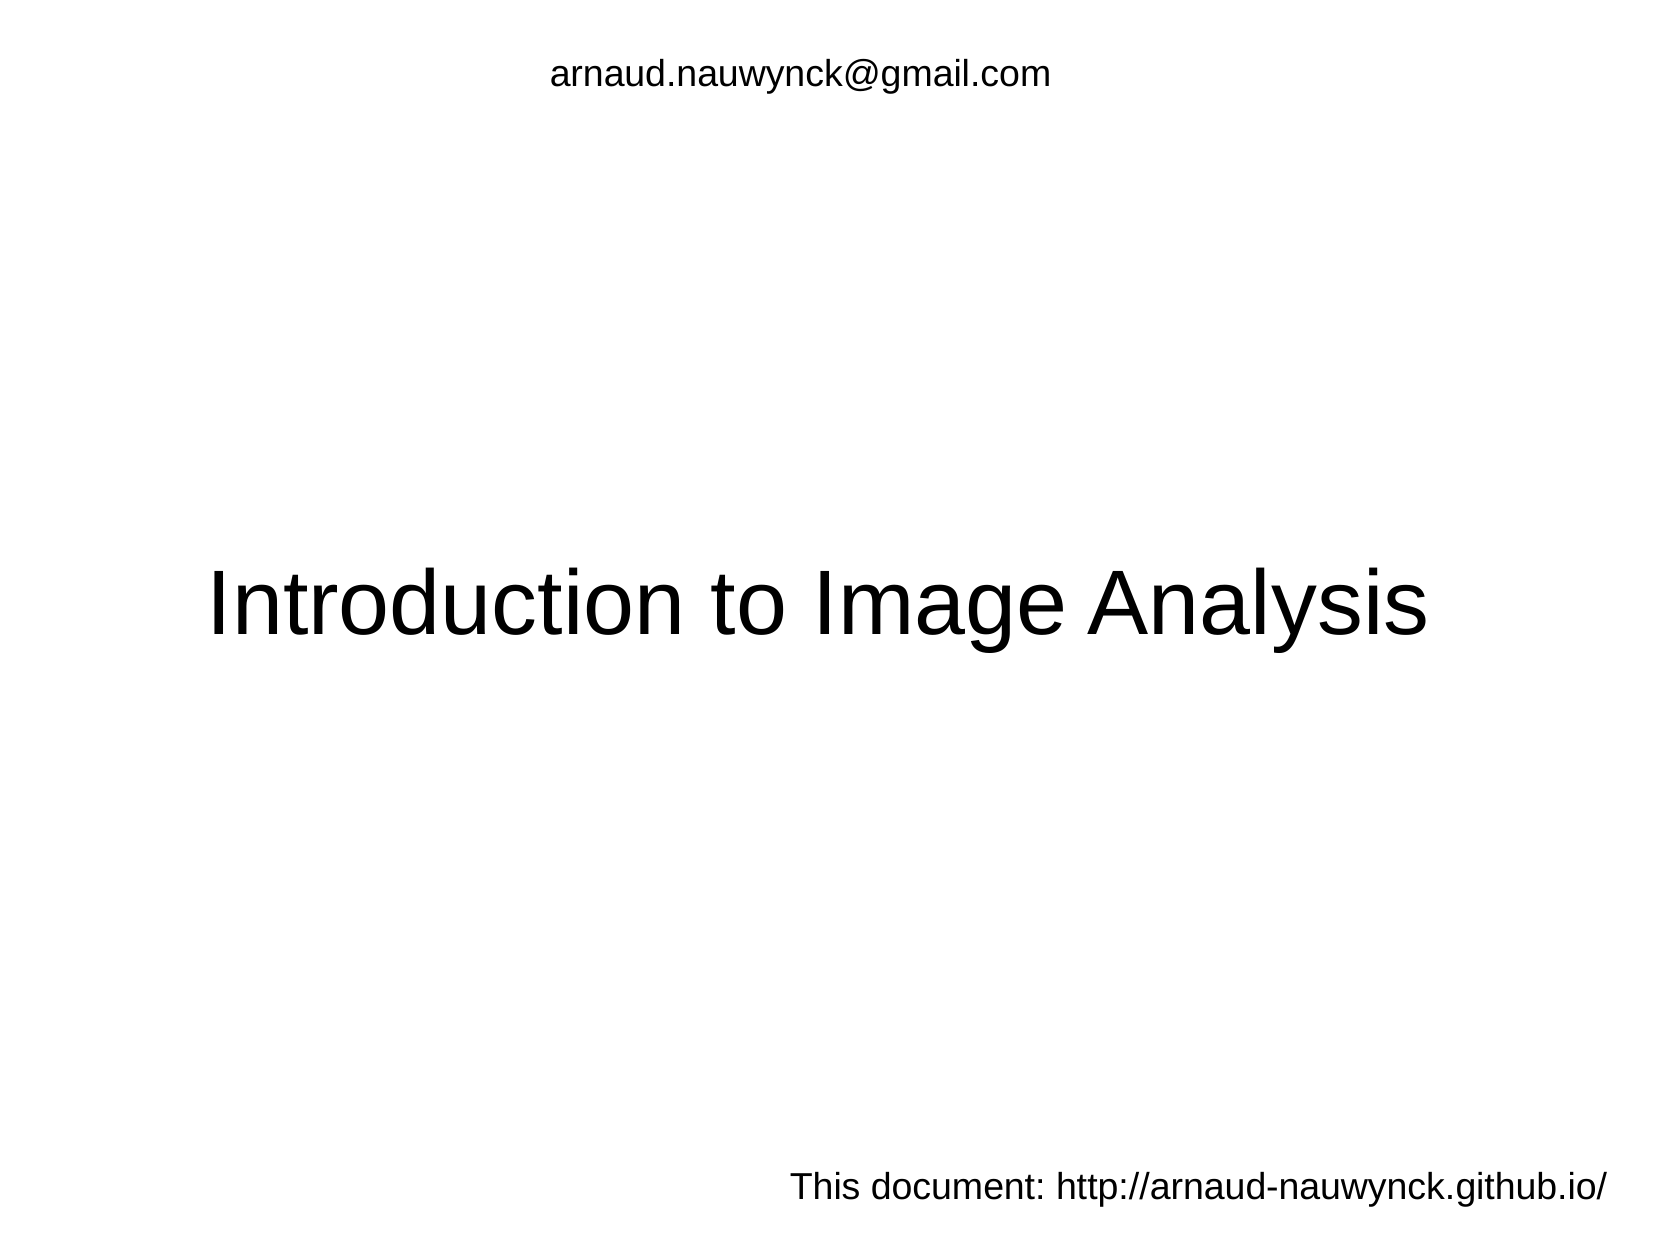

arnaud.nauwynck@gmail.com
# Introduction to Image Analysis
This document: http://arnaud-nauwynck.github.io/